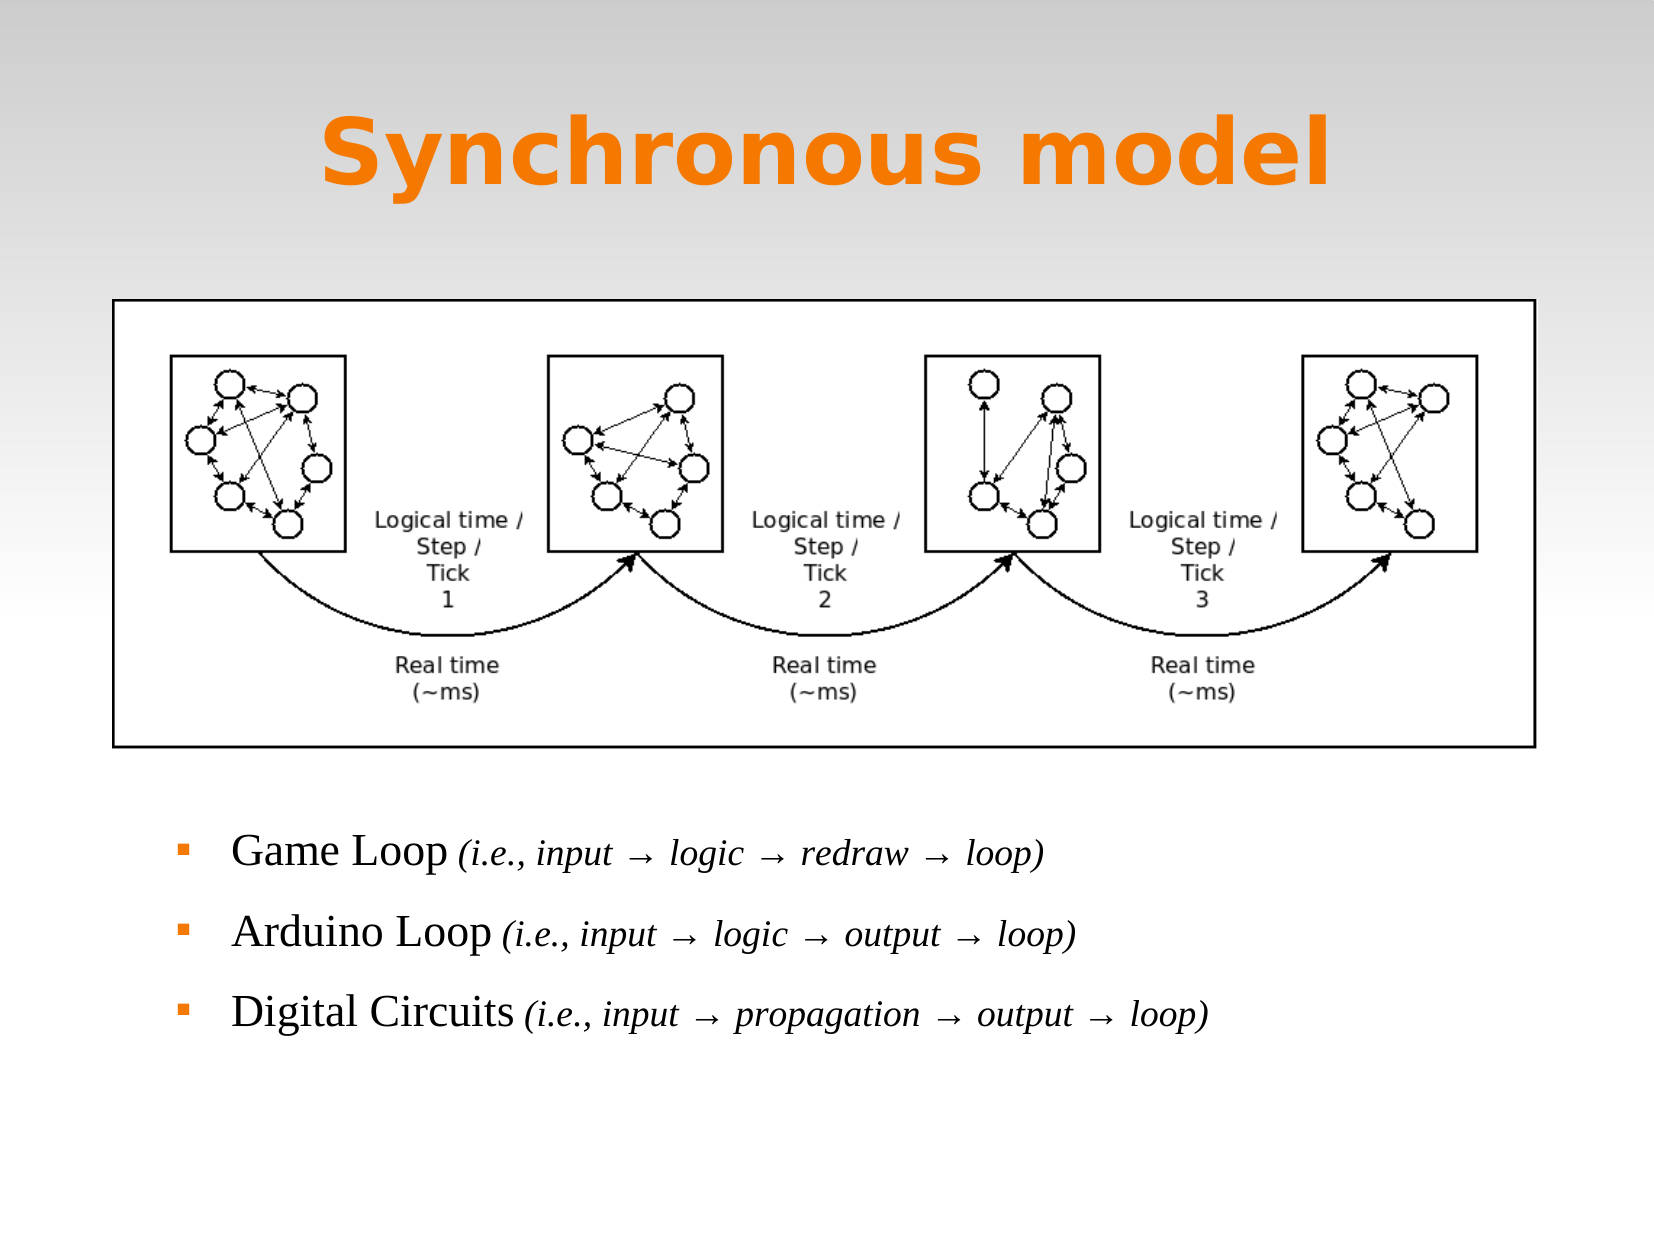

# Synchronous model
Game Loop (i.e., input → logic → redraw → loop)
Arduino Loop (i.e., input → logic → output → loop)
Digital Circuits (i.e., input → propagation → output → loop)